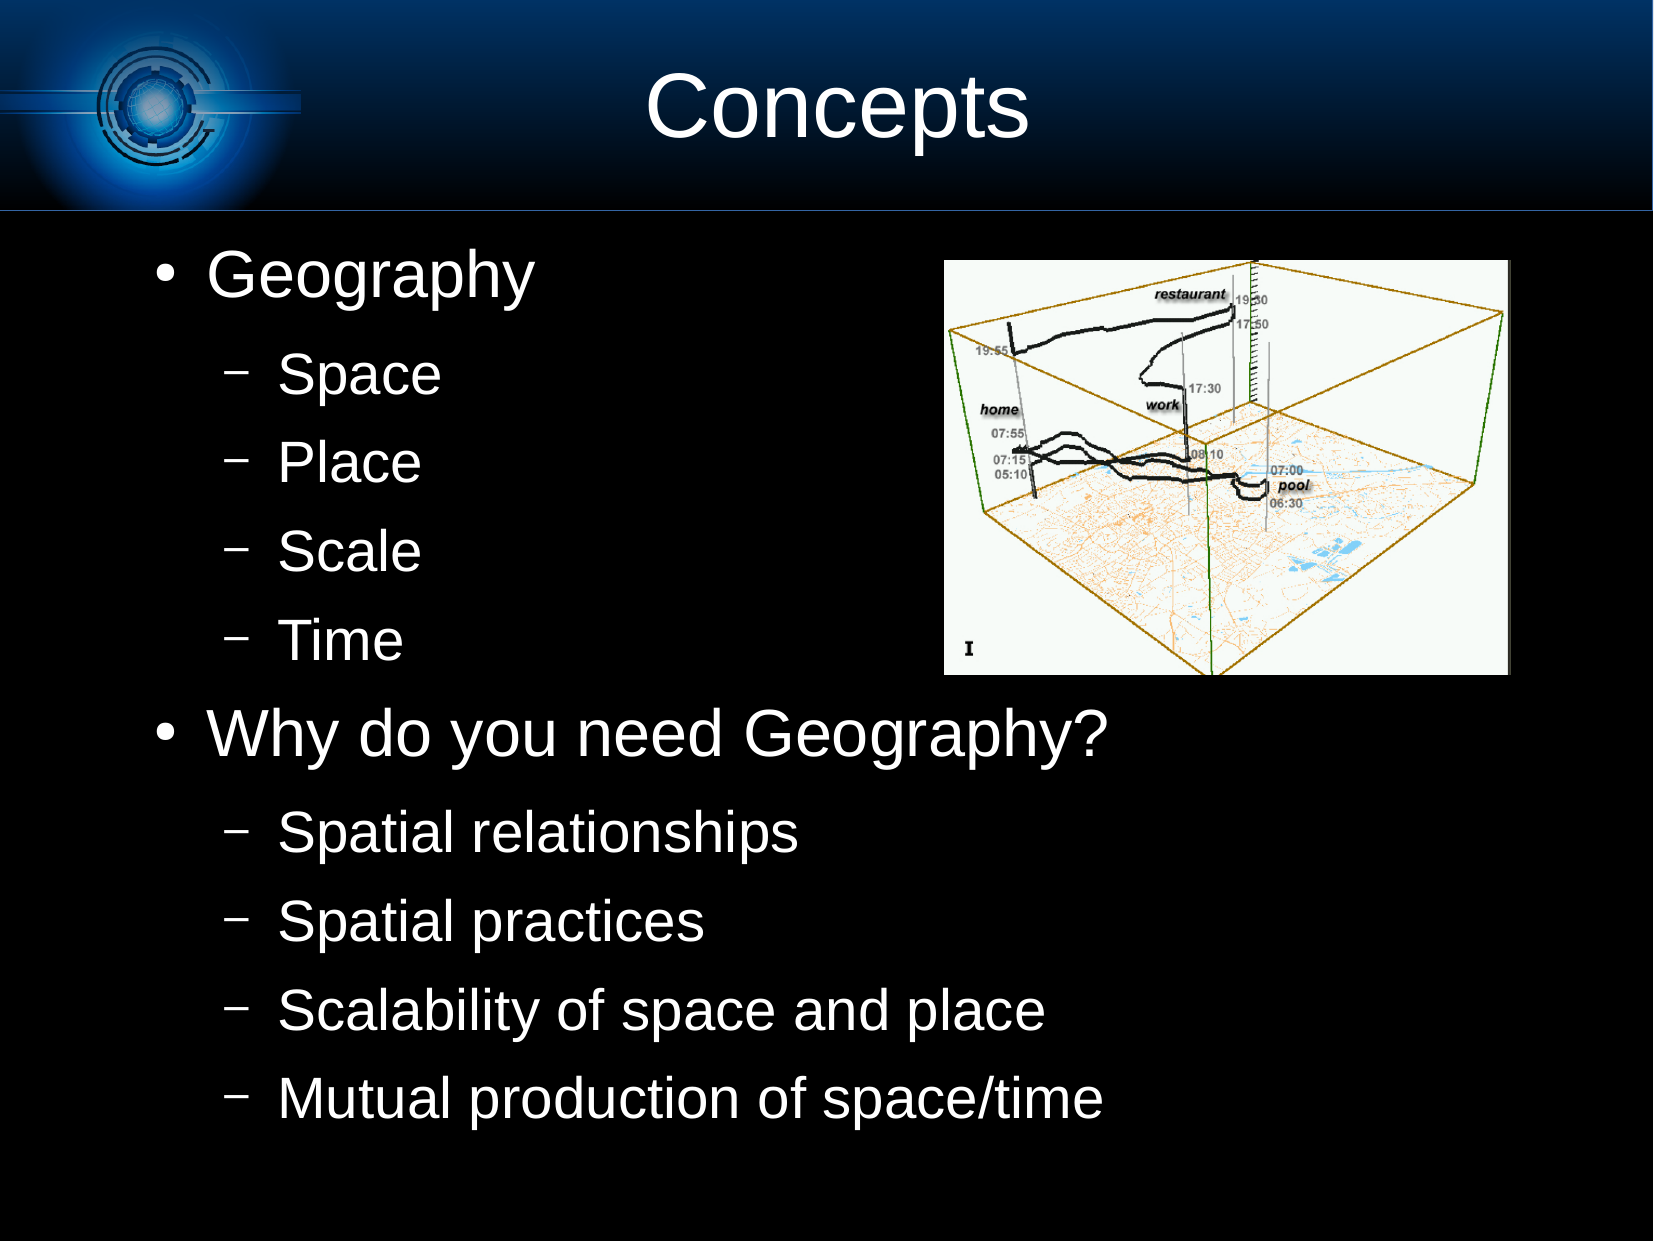

# Concepts
Geography
Space
Place
Scale
Time
Why do you need Geography?
Spatial relationships
Spatial practices
Scalability of space and place
Mutual production of space/time